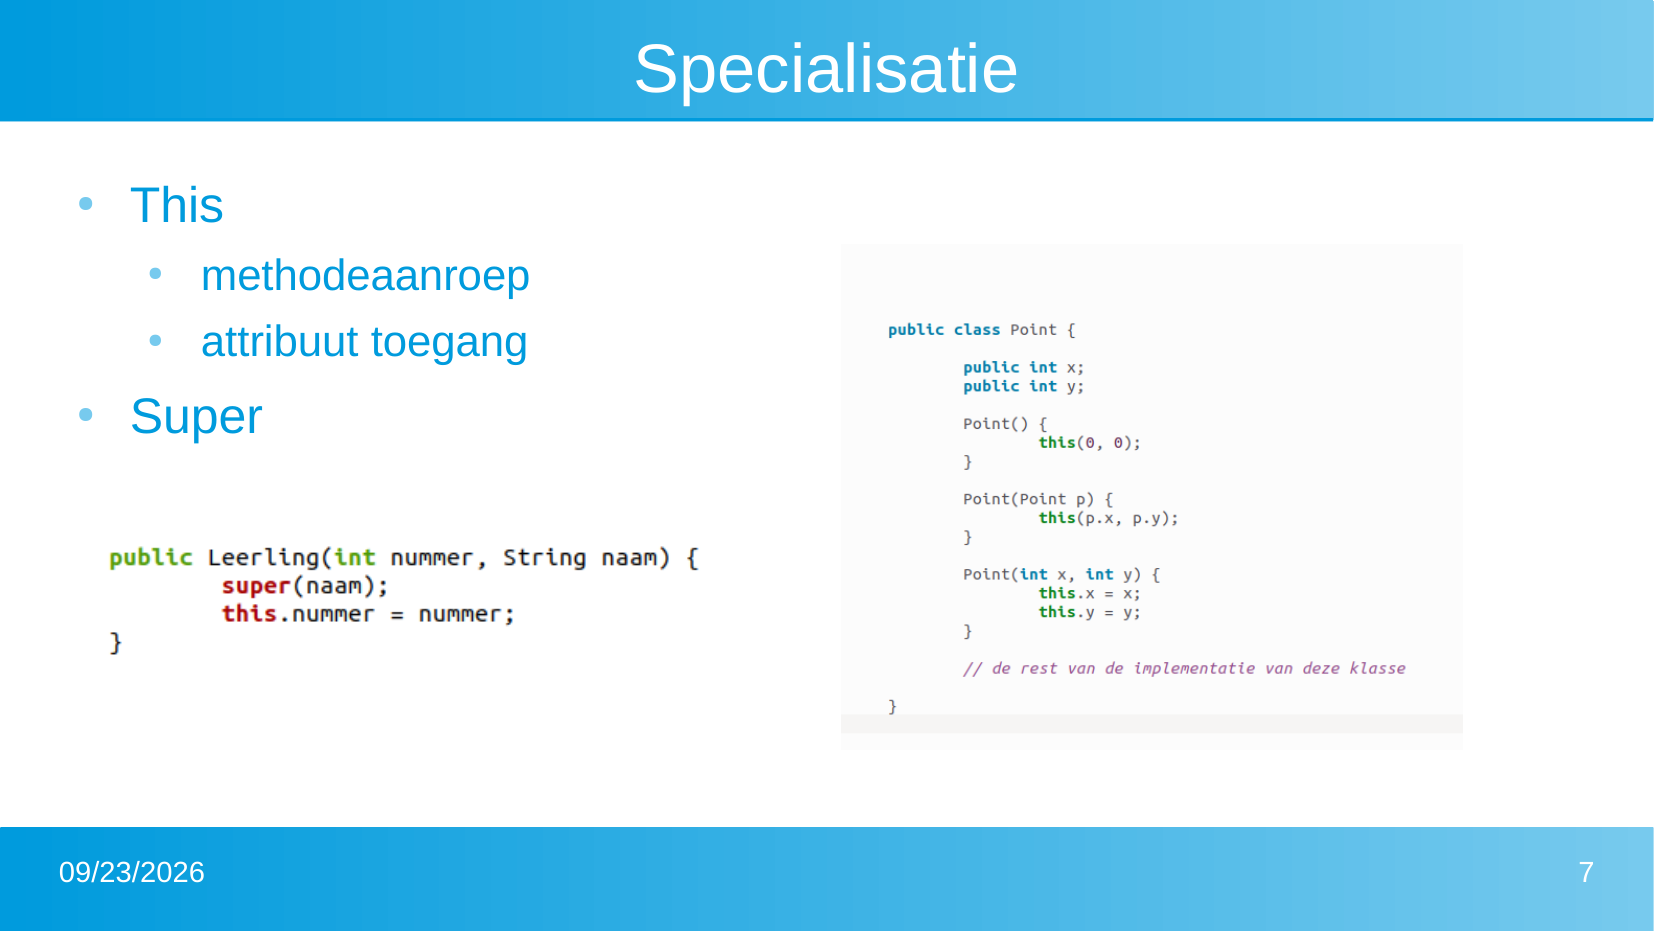

# Specialisatie
This
methodeaanroep
attribuut toegang
Super
7